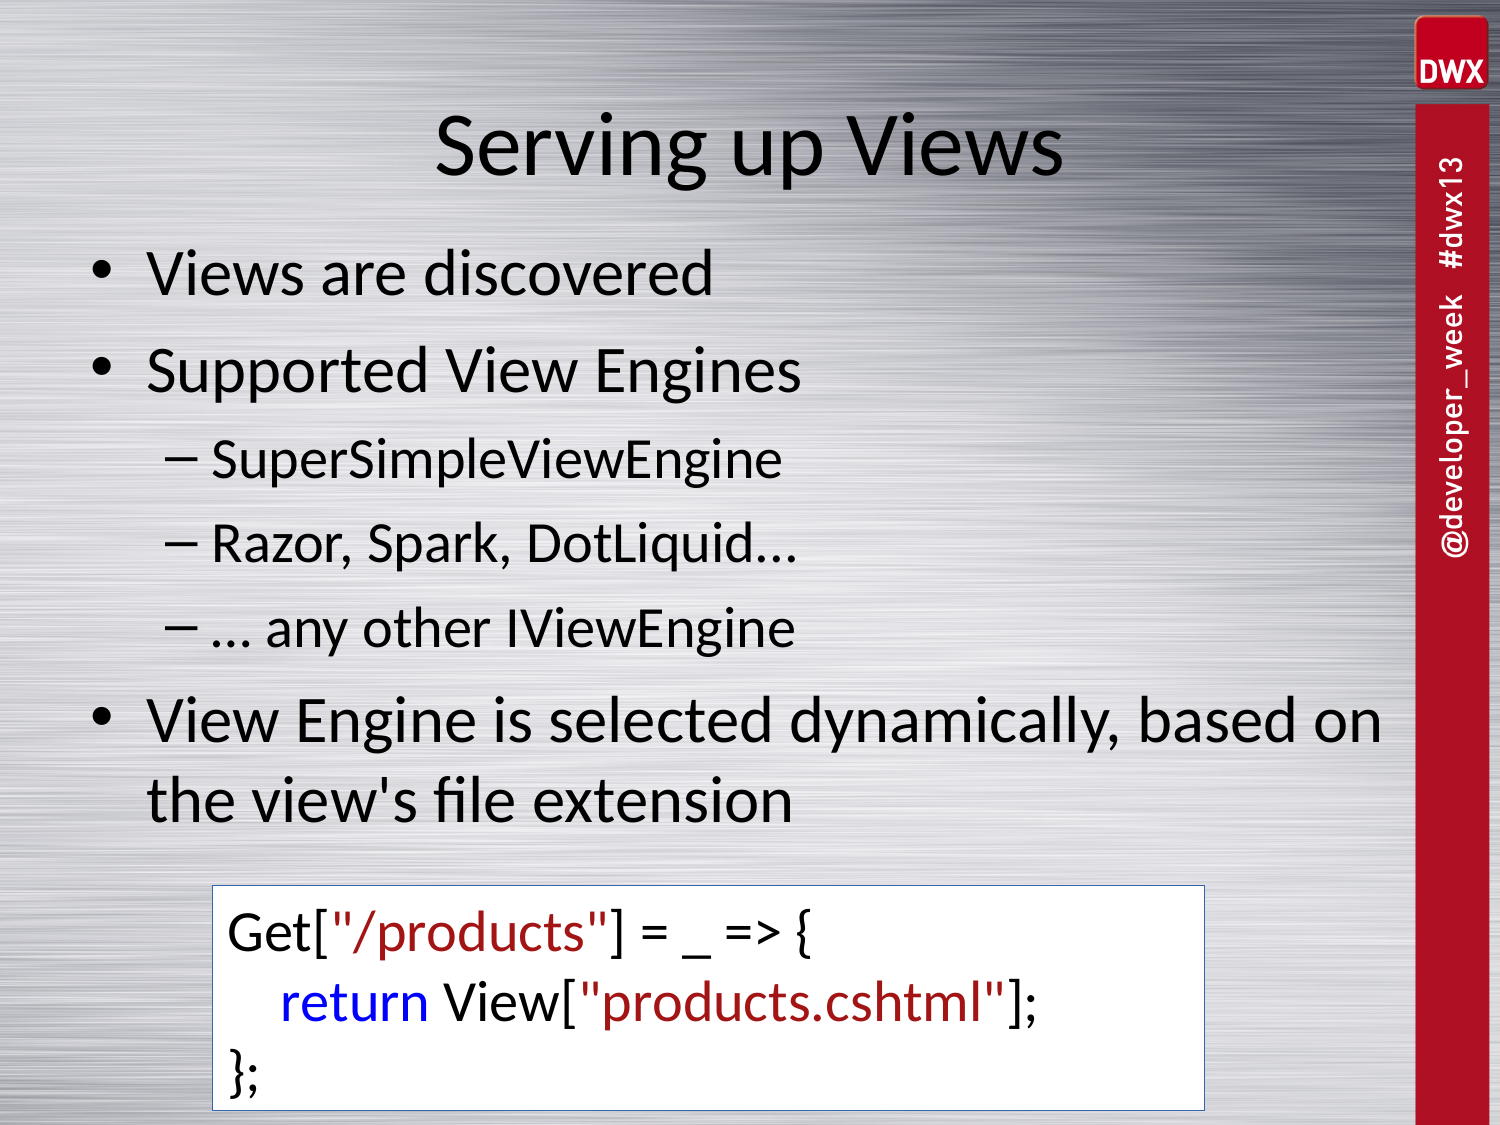

# Serving up Views
Views are discovered
Supported View Engines
SuperSimpleViewEngine
Razor, Spark, DotLiquid...
… any other IViewEngine
View Engine is selected dynamically, based on the view's file extension
Get["/products"] = _ => {
 return View["products.cshtml"];
};